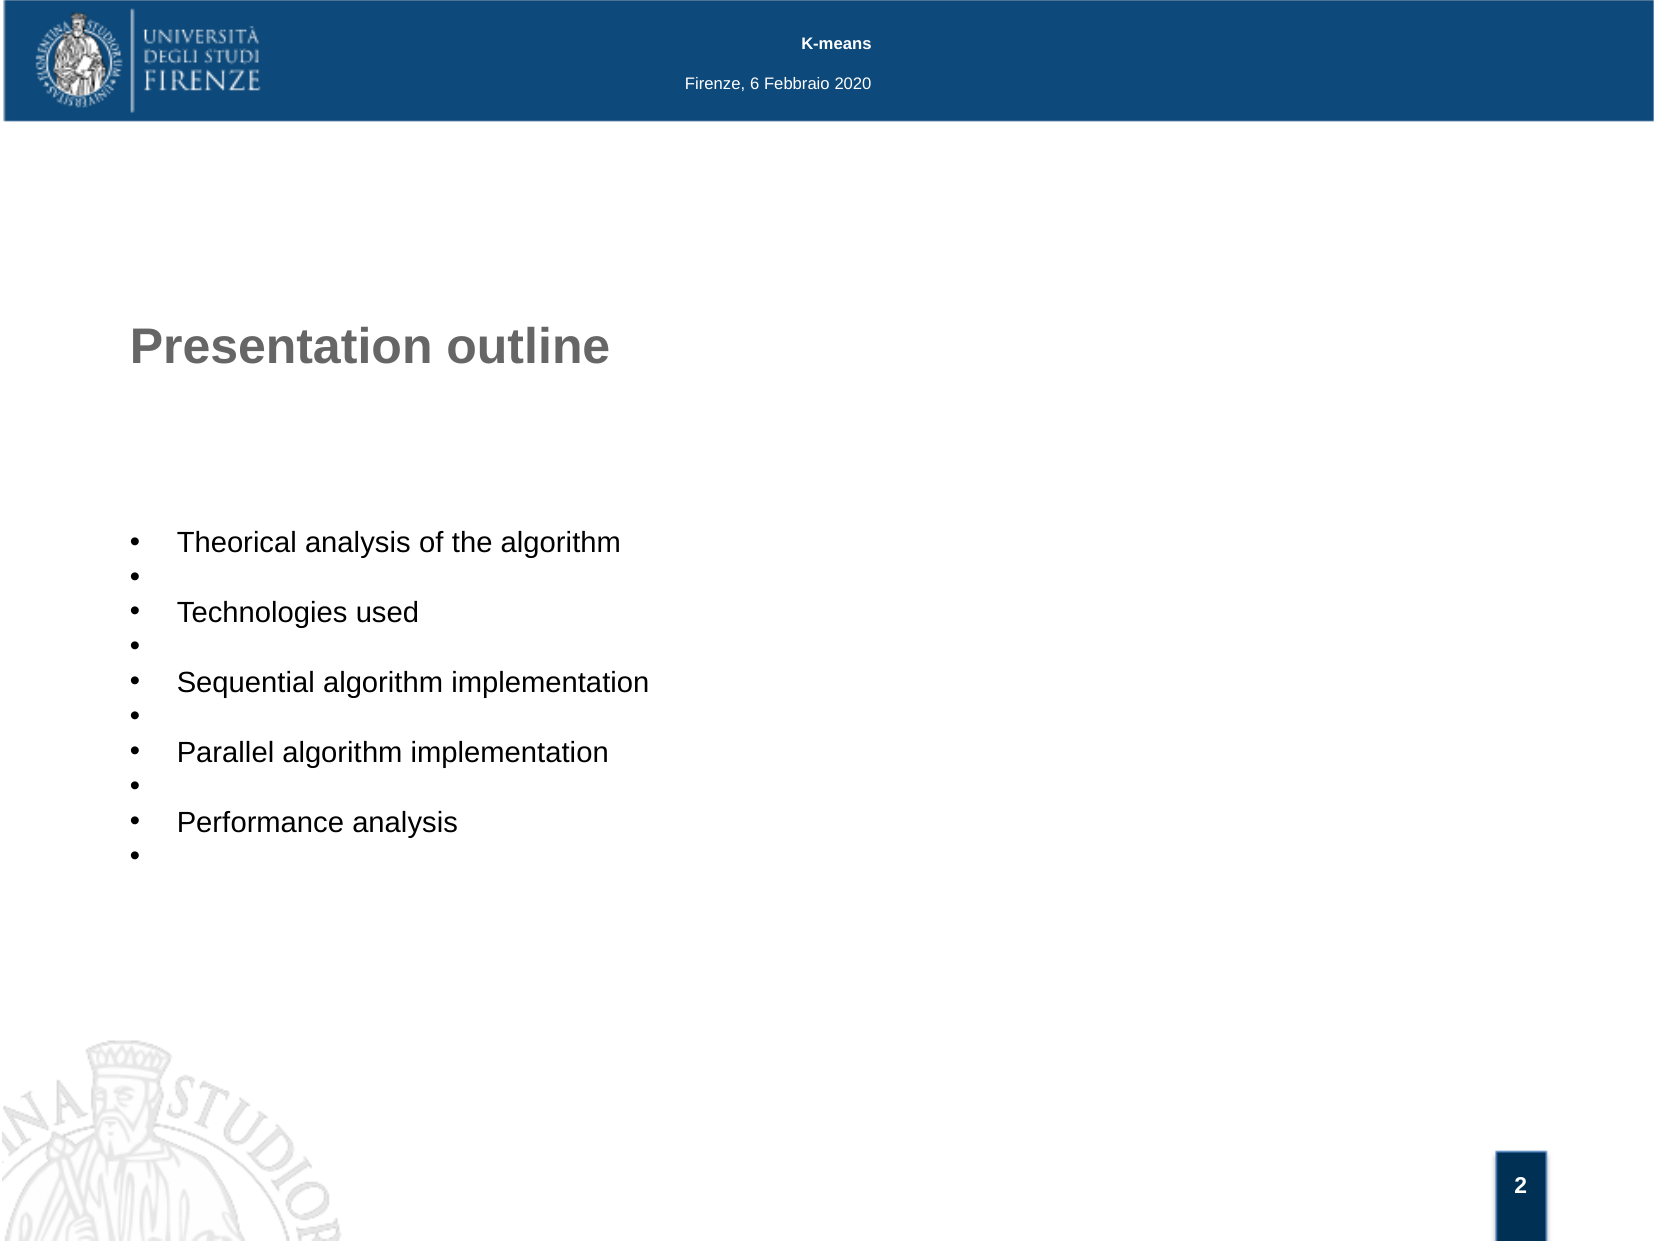

K-means
Firenze, 6 Febbraio 2020
Presentation outline
Theorical analysis of the algorithm
Technologies used
Sequential algorithm implementation
Parallel algorithm implementation
Performance analysis
2